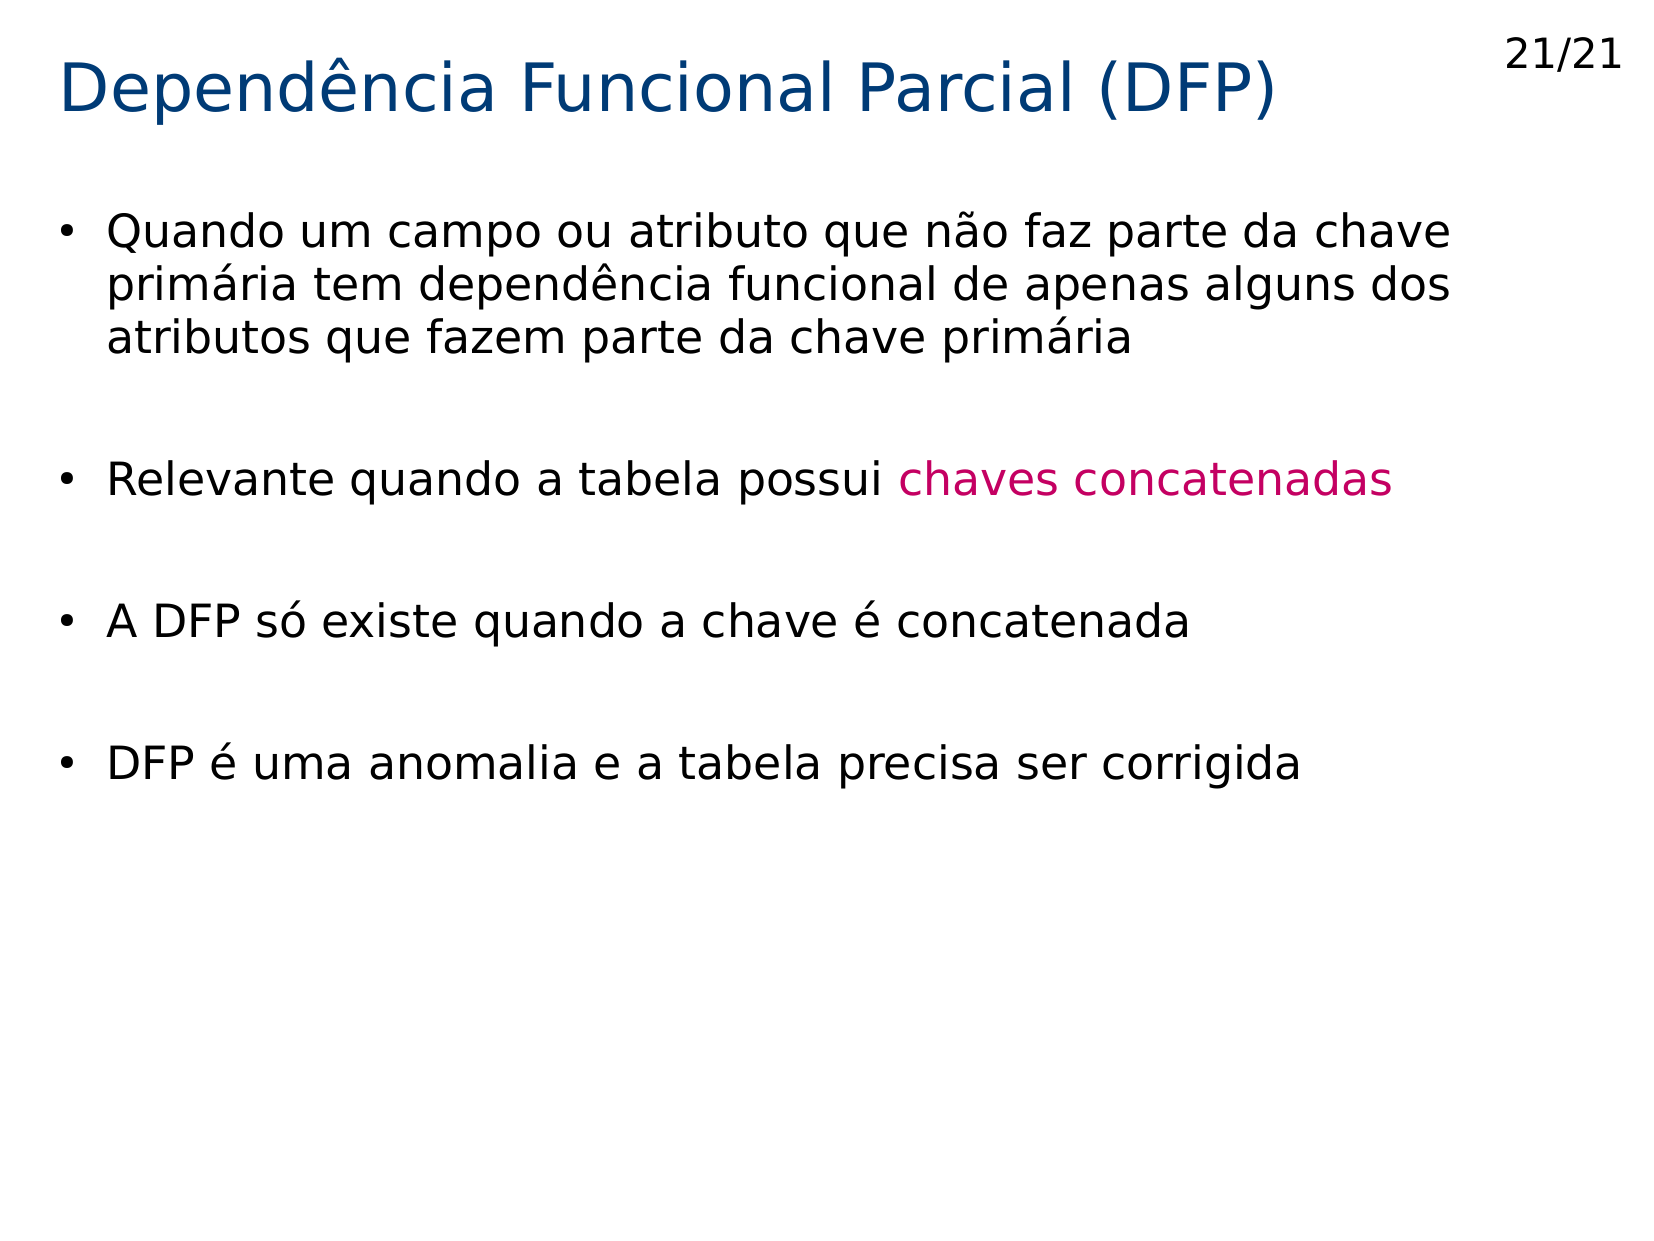

# Dependência Funcional Parcial (DFP)
21
Quando um campo ou atributo que não faz parte da chave primária tem dependência funcional de apenas alguns dos atributos que fazem parte da chave primária
Relevante quando a tabela possui chaves concatenadas
A DFP só existe quando a chave é concatenada
DFP é uma anomalia e a tabela precisa ser corrigida